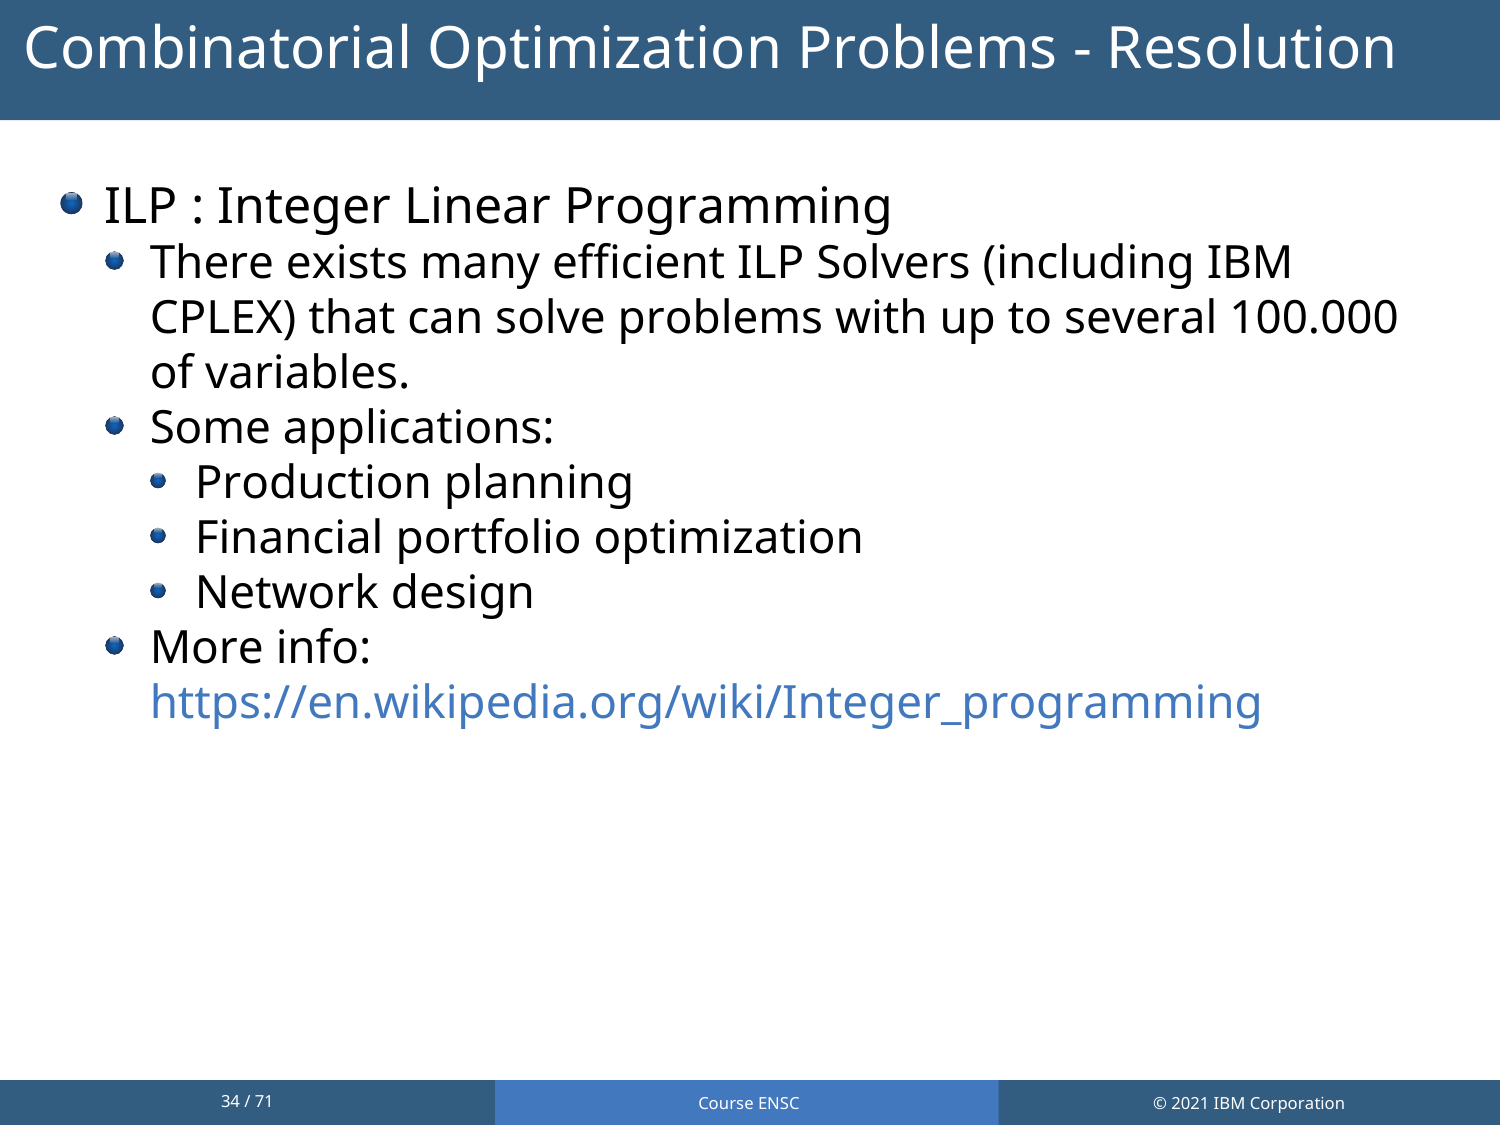

# Combinatorial Optimization Problems - Resolution
ILP : Integer Linear Programming
There exists many efficient ILP Solvers (including IBM CPLEX) that can solve problems with up to several 100.000 of variables.
Some applications:
Production planning
Financial portfolio optimization
Network design
More info: https://en.wikipedia.org/wiki/Integer_programming